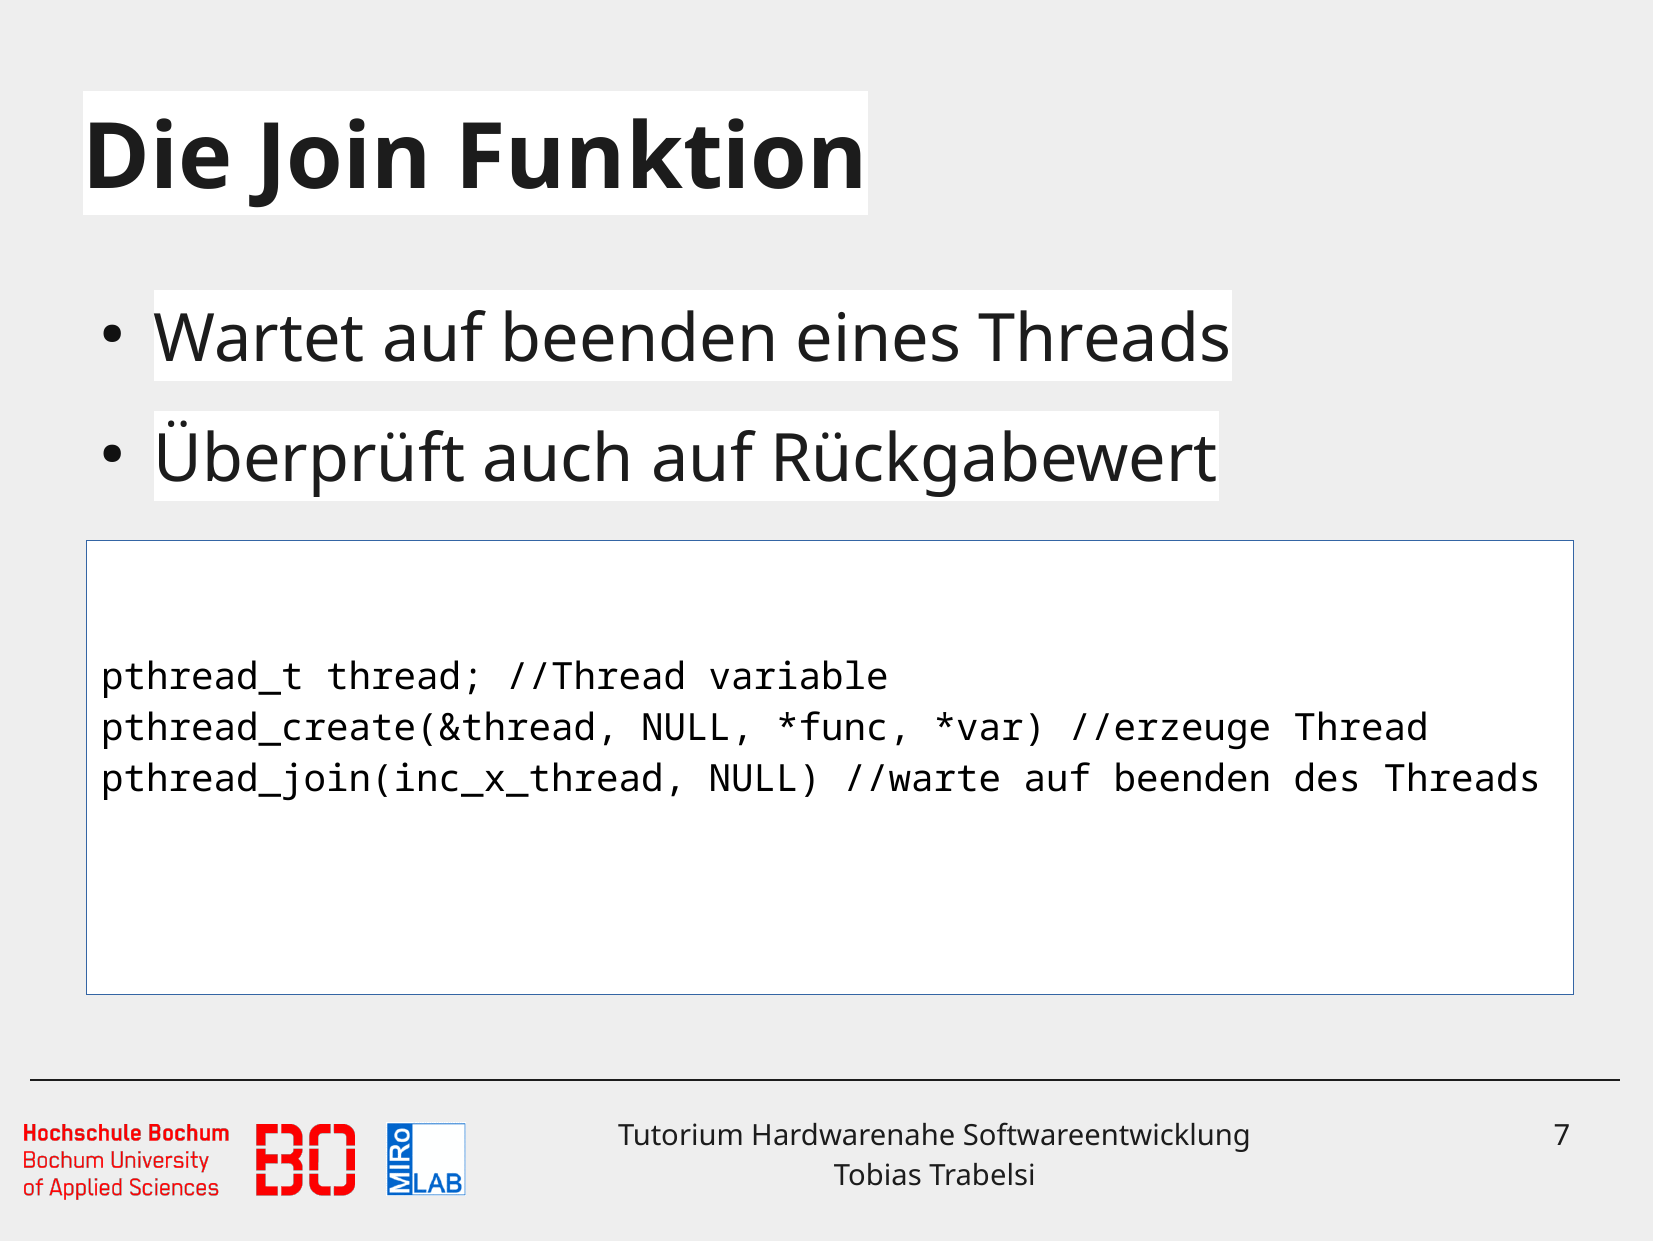

# Die Join Funktion
Wartet auf beenden eines Threads
Überprüft auch auf Rückgabewert
pthread_t thread; //Thread variable
pthread_create(&thread, NULL, *func, *var) //erzeuge Thread
pthread_join(inc_x_thread, NULL) //warte auf beenden des Threads
Vanessa Böhrk - Tutorium Hardwarenahe Softwareentwicklung
7